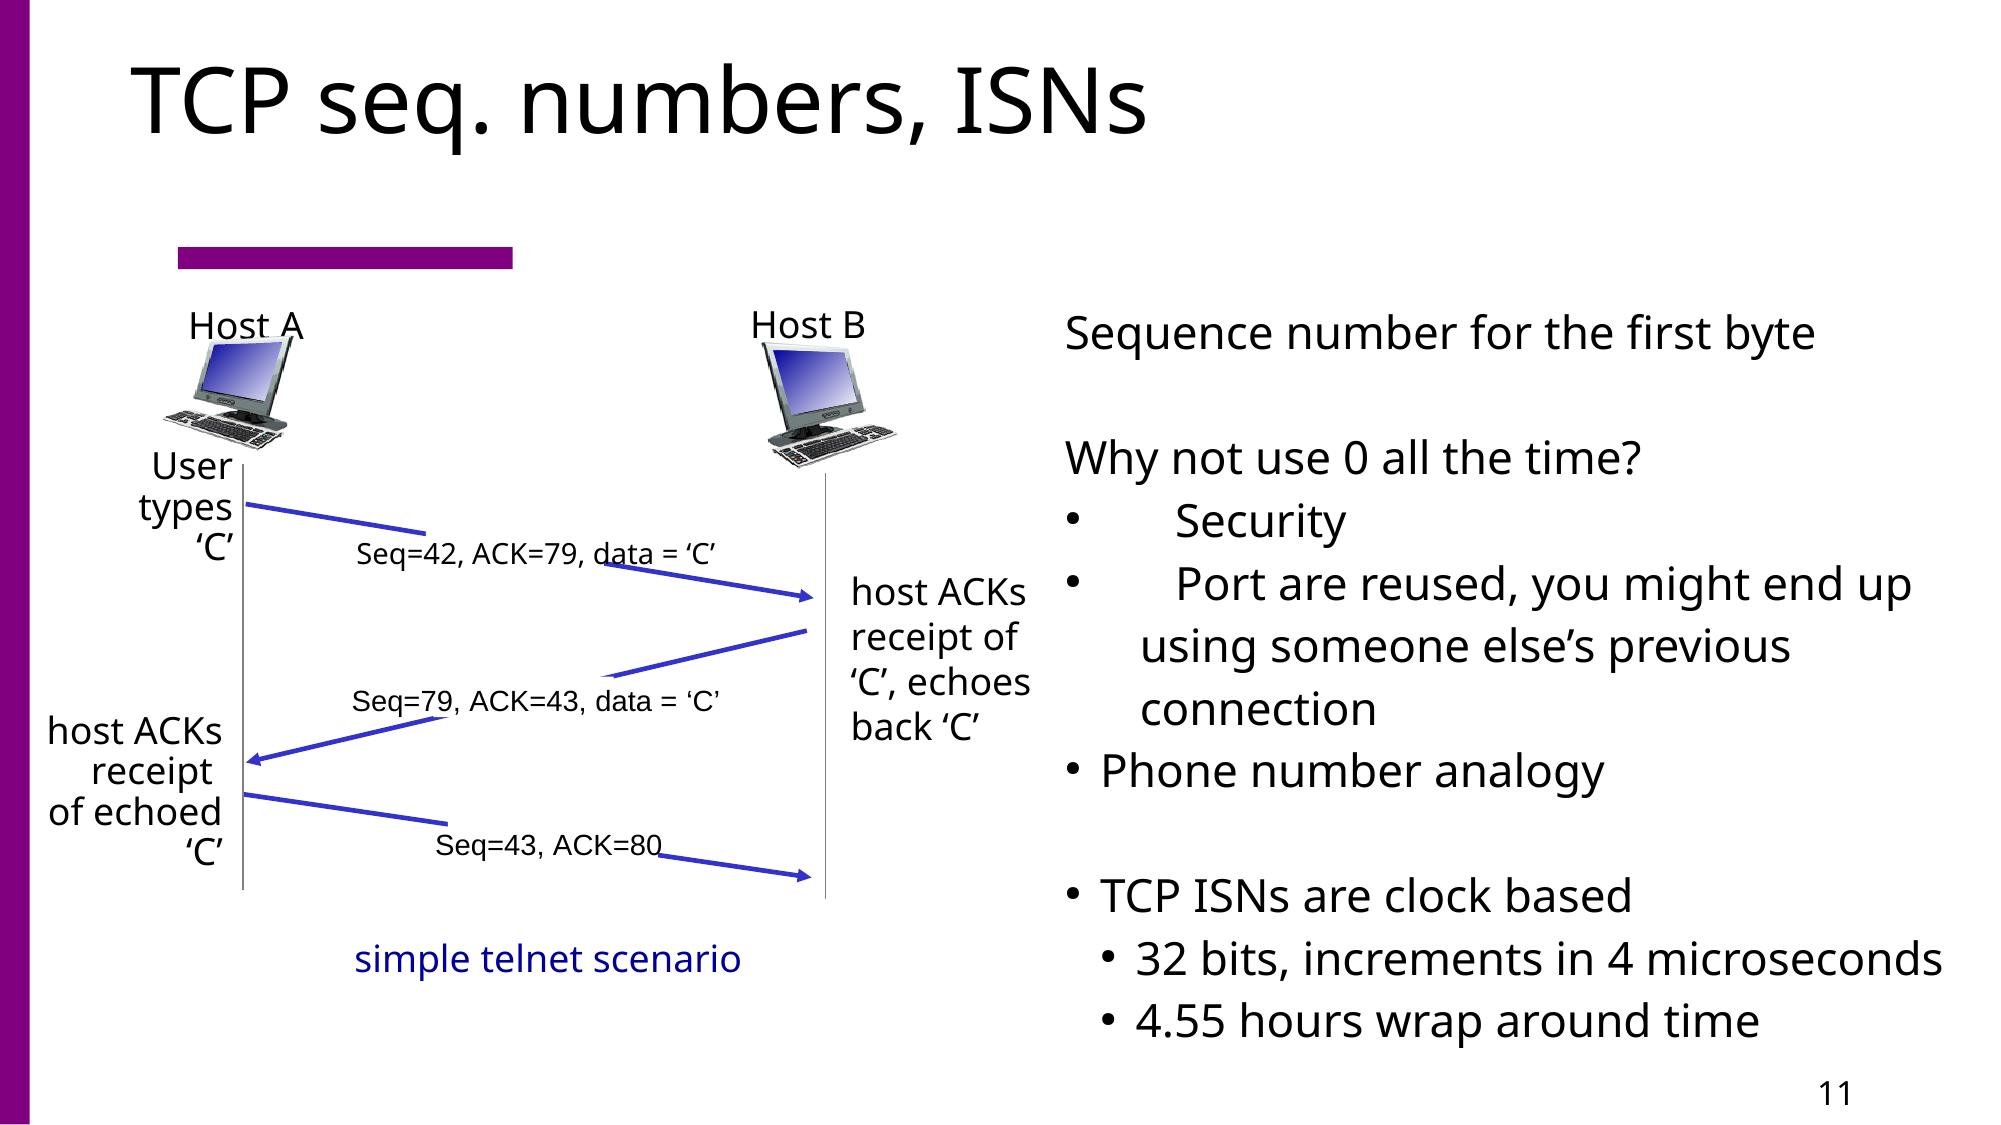

# TCP seq. numbers, ISNs
Sequence number for the first byte
Why not use 0 all the time?
	Security
	Port are reused, you might end up
	using someone else’s previous
	connection
Phone number analogy
TCP ISNs are clock based
32 bits, increments in 4 microseconds
4.55 hours wrap around time
Host B
Host A
User
types
‘C’
Seq=42, ACK=79, data = ‘C’
host ACKs
receipt of
‘C’, echoes
back ‘C’
Seq=79, ACK=43, data = ‘C’
host ACKs
receipt
of echoed
‘C’
Seq=43, ACK=80
simple telnet scenario